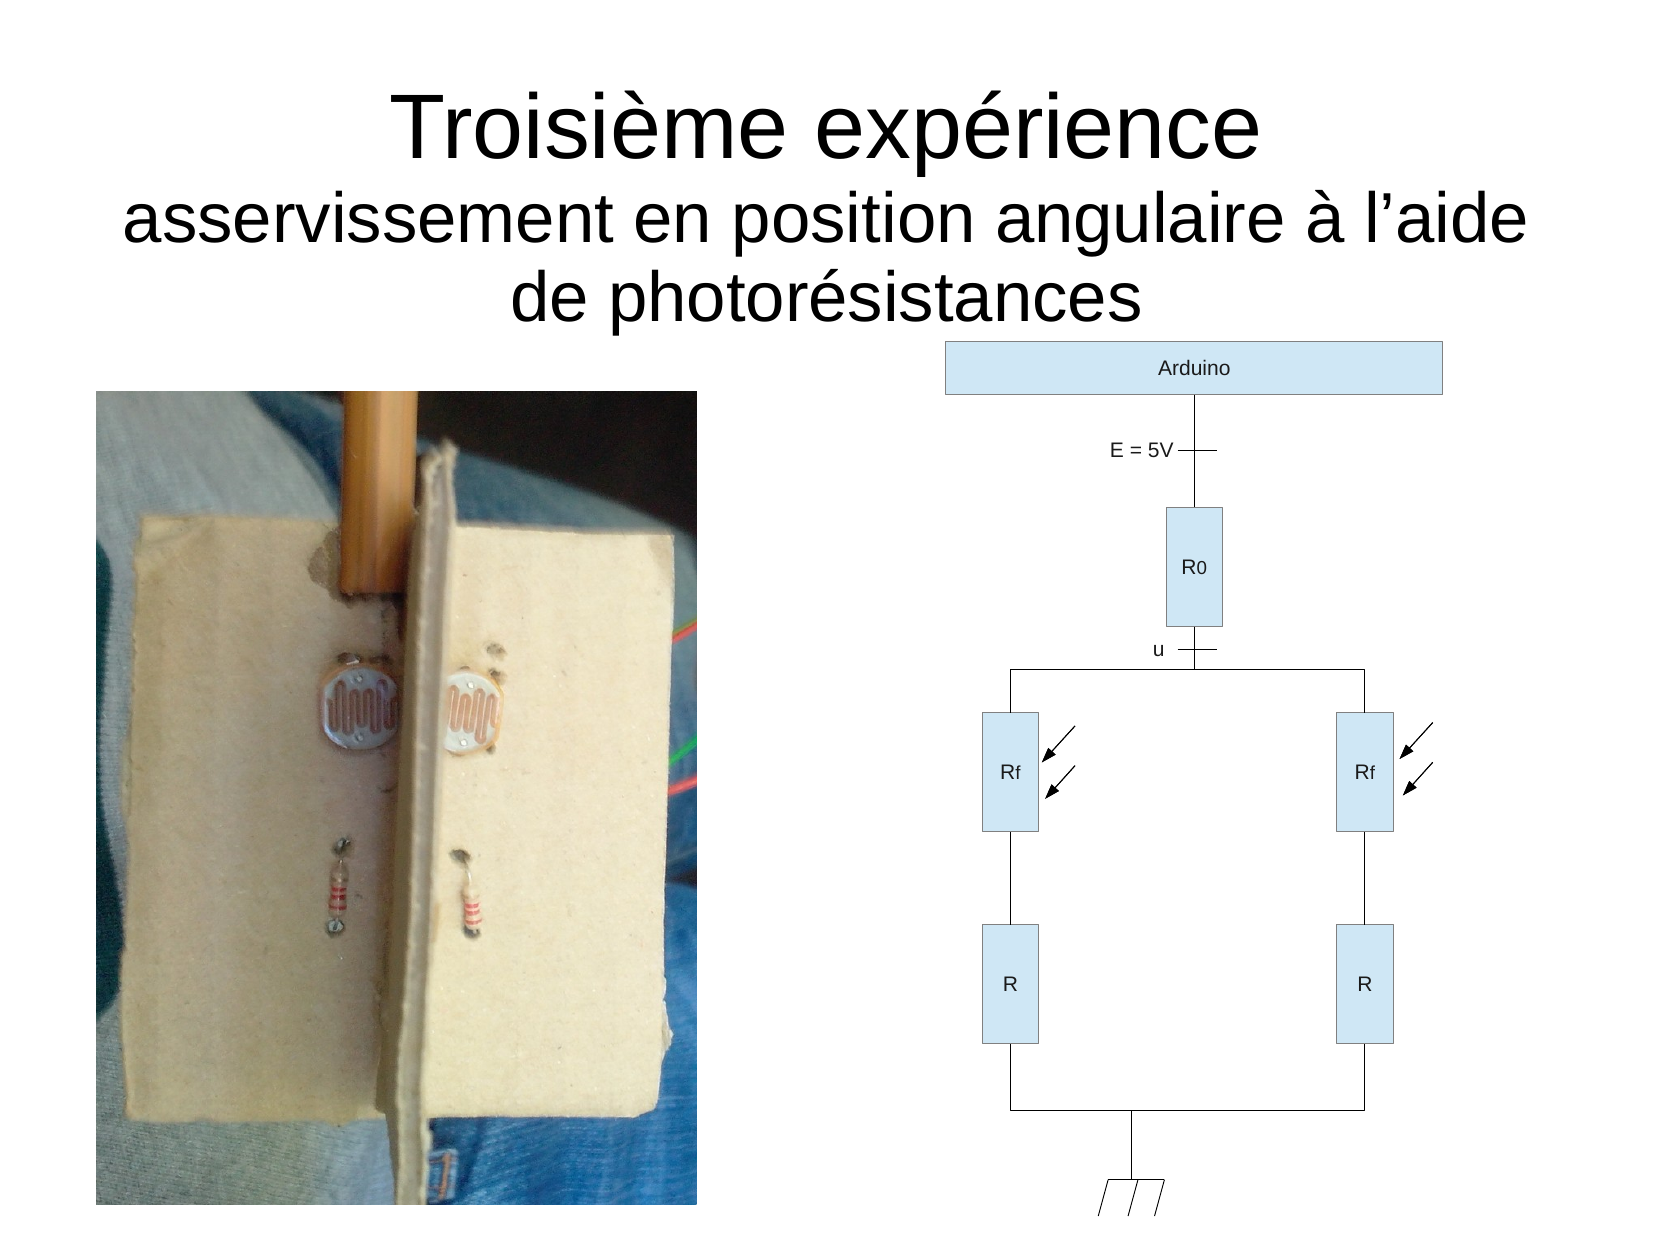

# Troisième expérience asservissement en position angulaire à l’aide de photorésistances